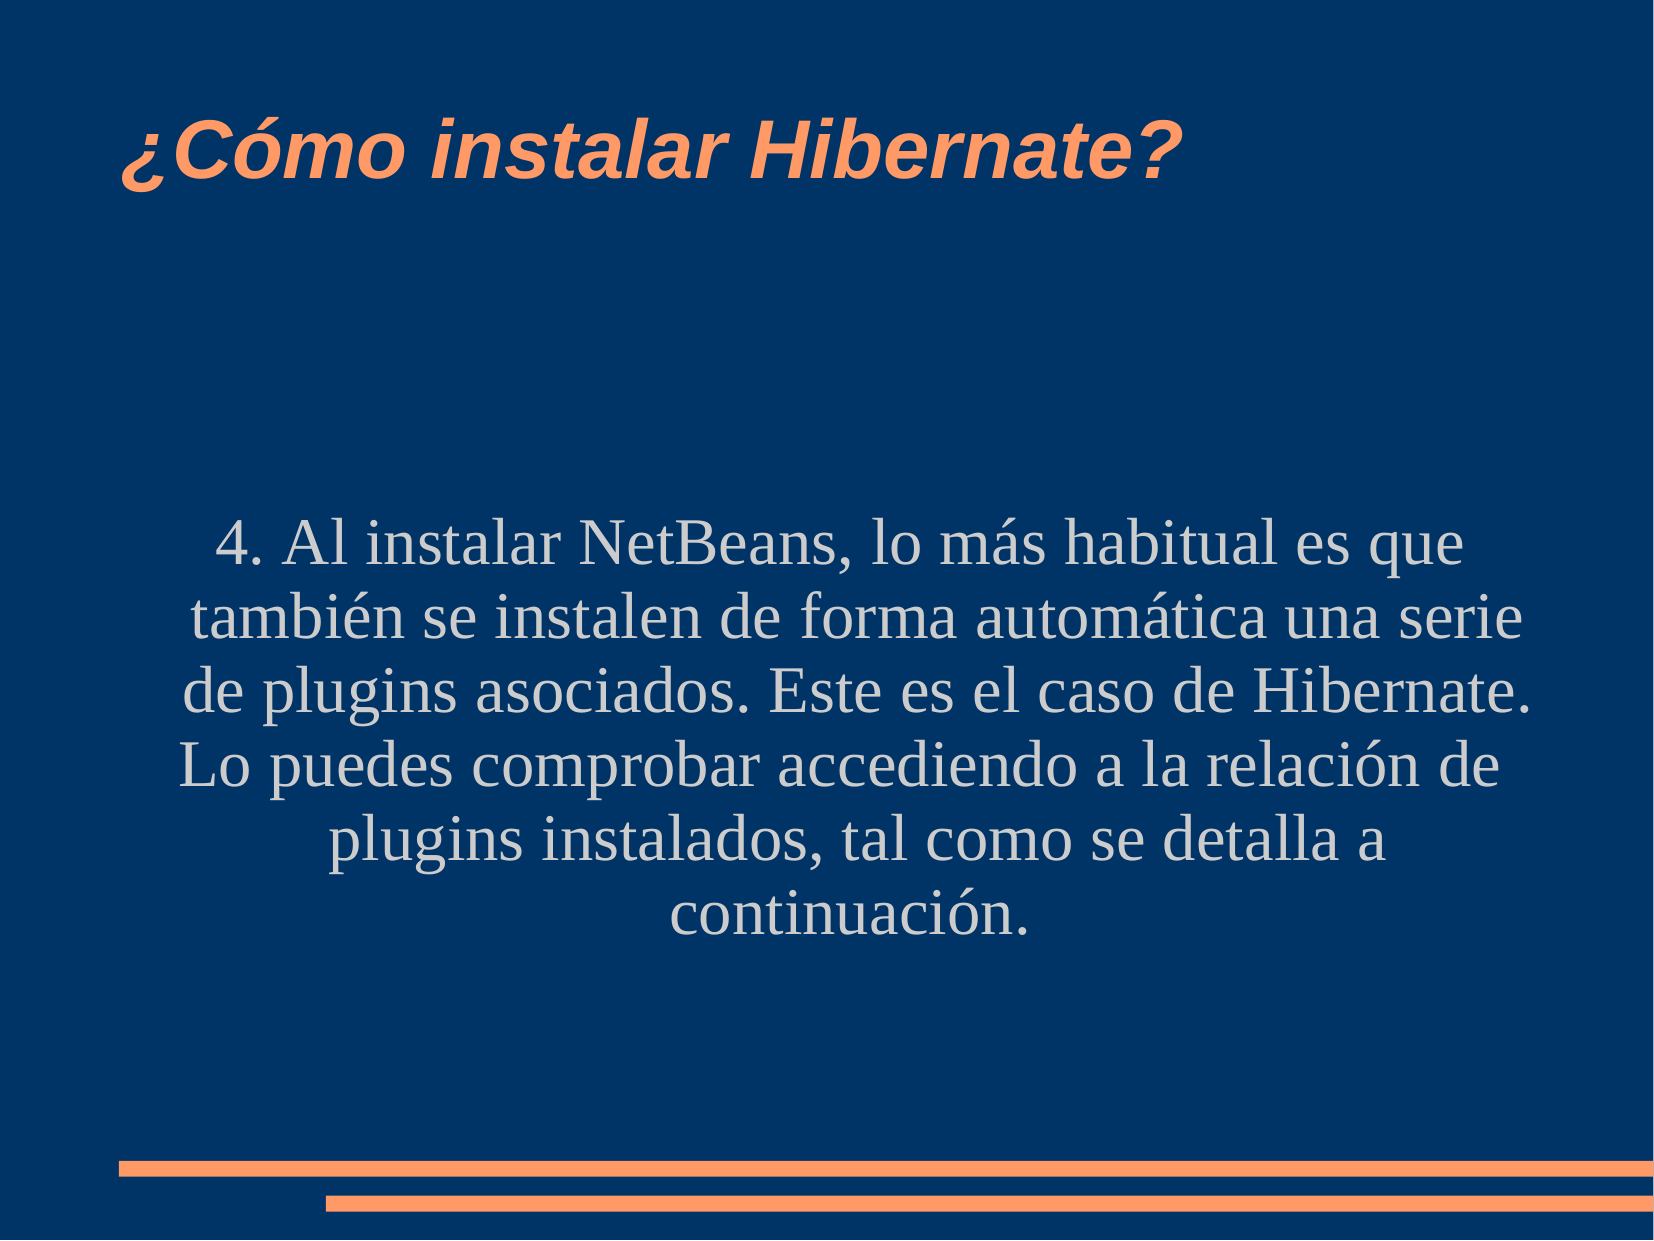

# ¿Cómo instalar Hibernate?
4. Al instalar NetBeans, lo más habitual es que también se instalen de forma automática una serie de plugins asociados. Este es el caso de Hibernate.
Lo puedes comprobar accediendo a la relación de plugins instalados, tal como se detalla a continuación.